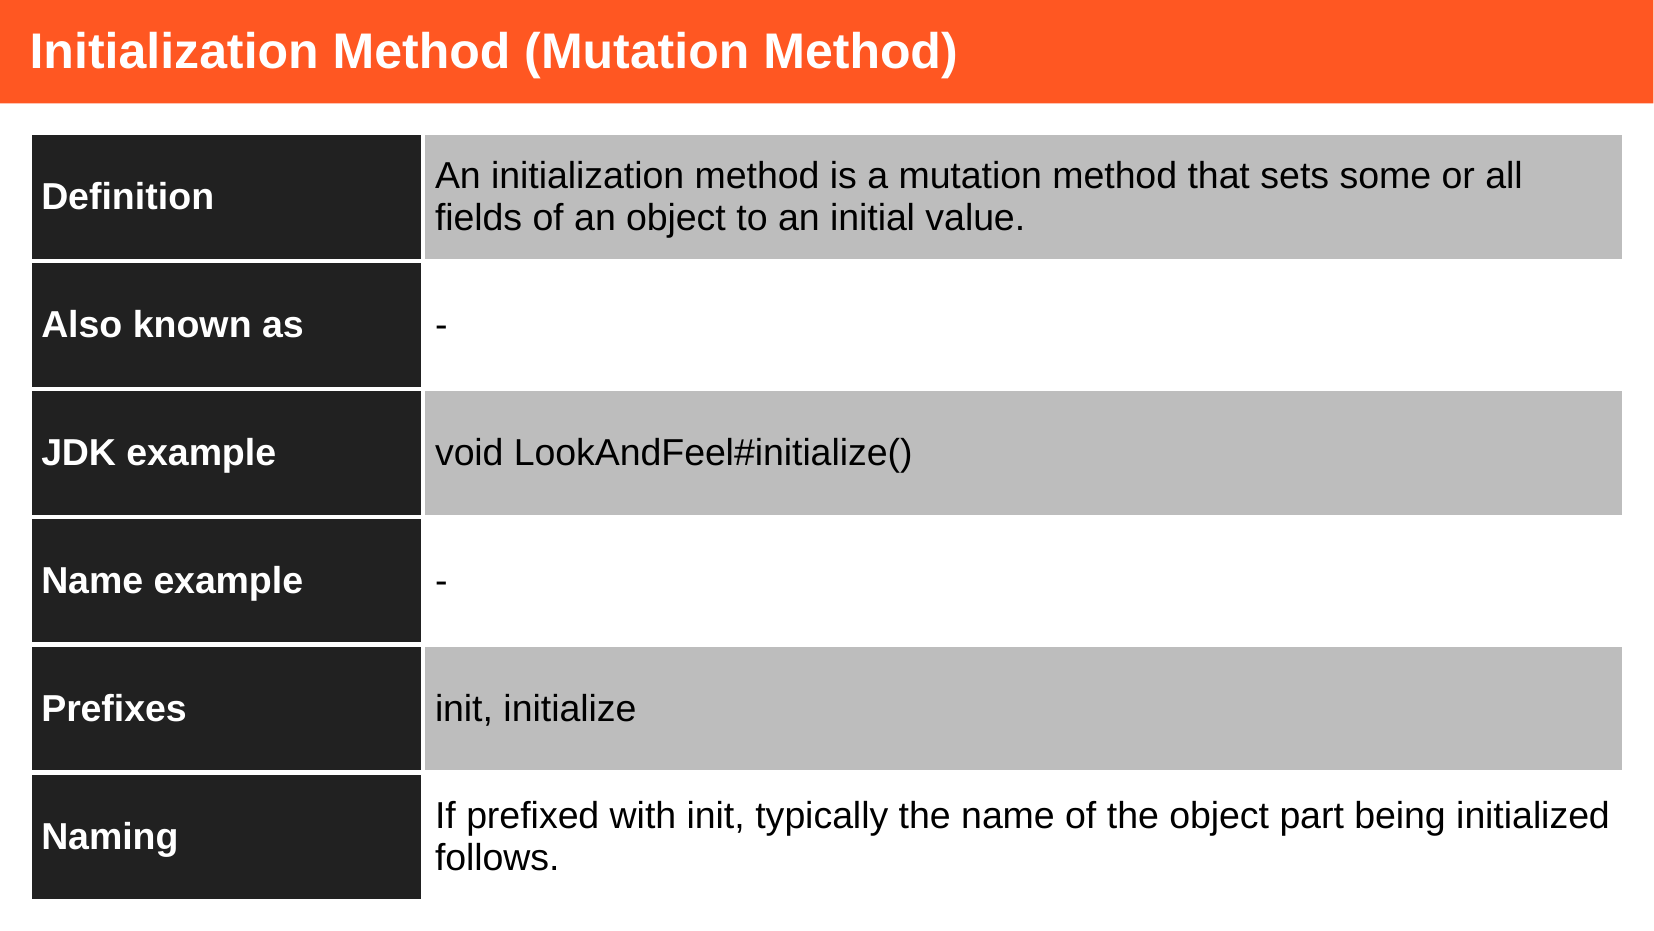

# Initialization Method (Mutation Method)
| Definition | An initialization method is a mutation method that sets some or all fields of an object to an initial value. |
| --- | --- |
| Also known as | - |
| JDK example | void LookAndFeel#initialize() |
| Name example | - |
| Prefixes | init, initialize |
| Naming | If prefixed with init, typically the name of the object part being initialized follows. |
Advanced Design and Programming
23
© 2022 Dirk Riehle - Some Rights Reserved